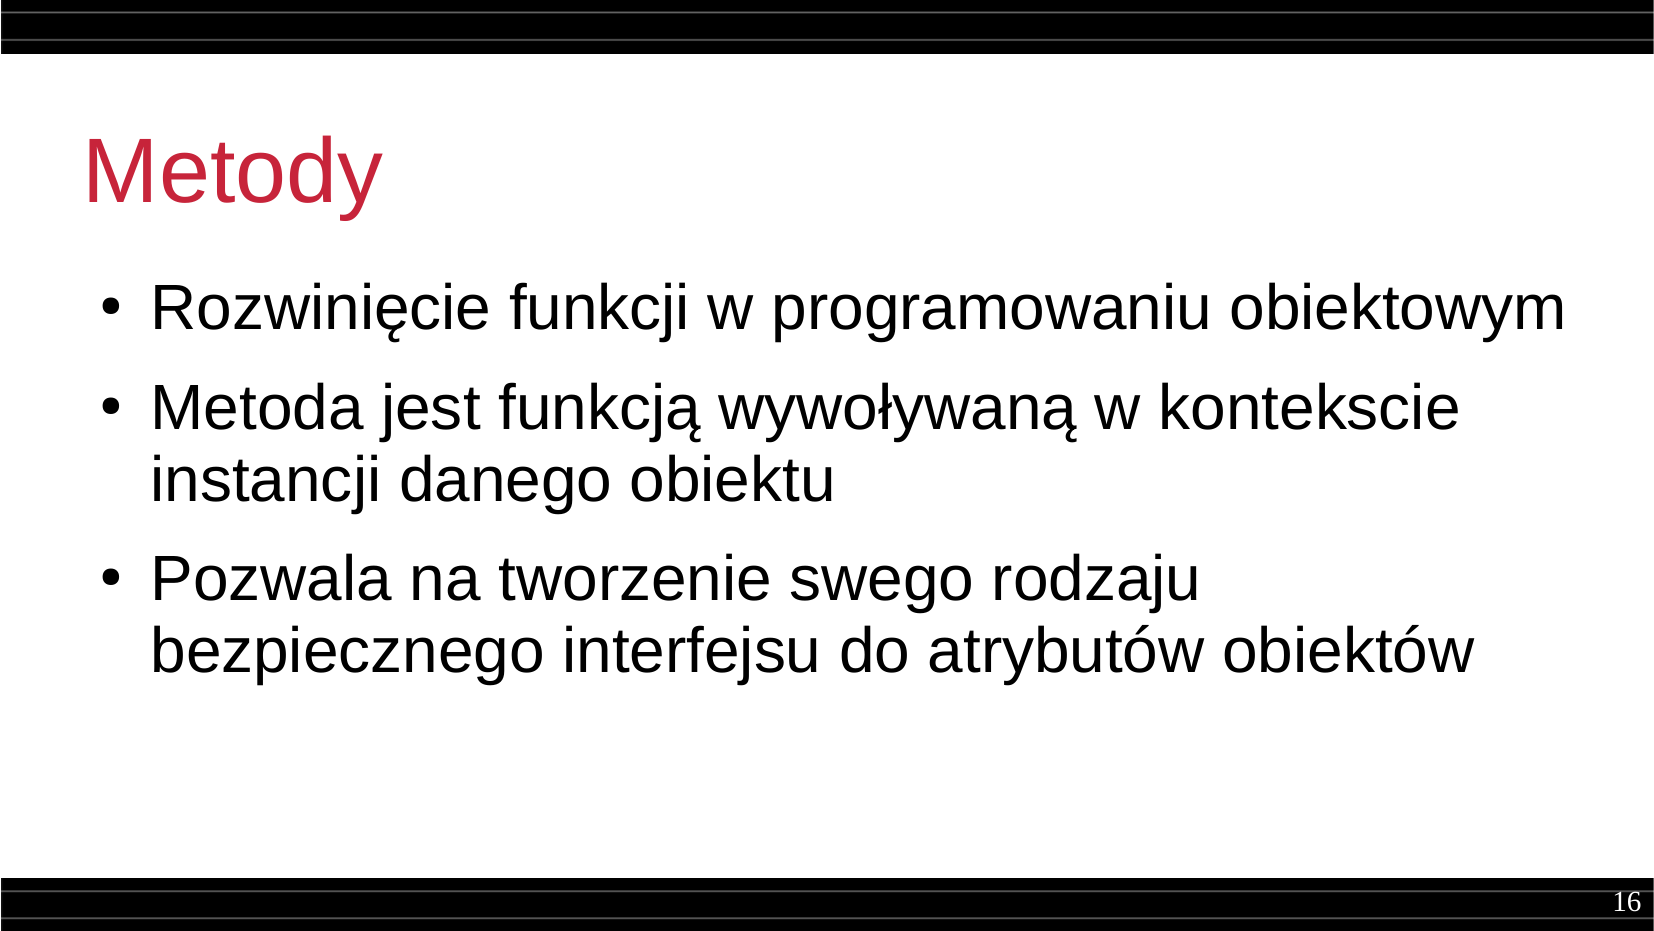

# Metody
Rozwinięcie funkcji w programowaniu obiektowym
Metoda jest funkcją wywoływaną w kontekscie instancji danego obiektu
Pozwala na tworzenie swego rodzaju bezpiecznego interfejsu do atrybutów obiektów